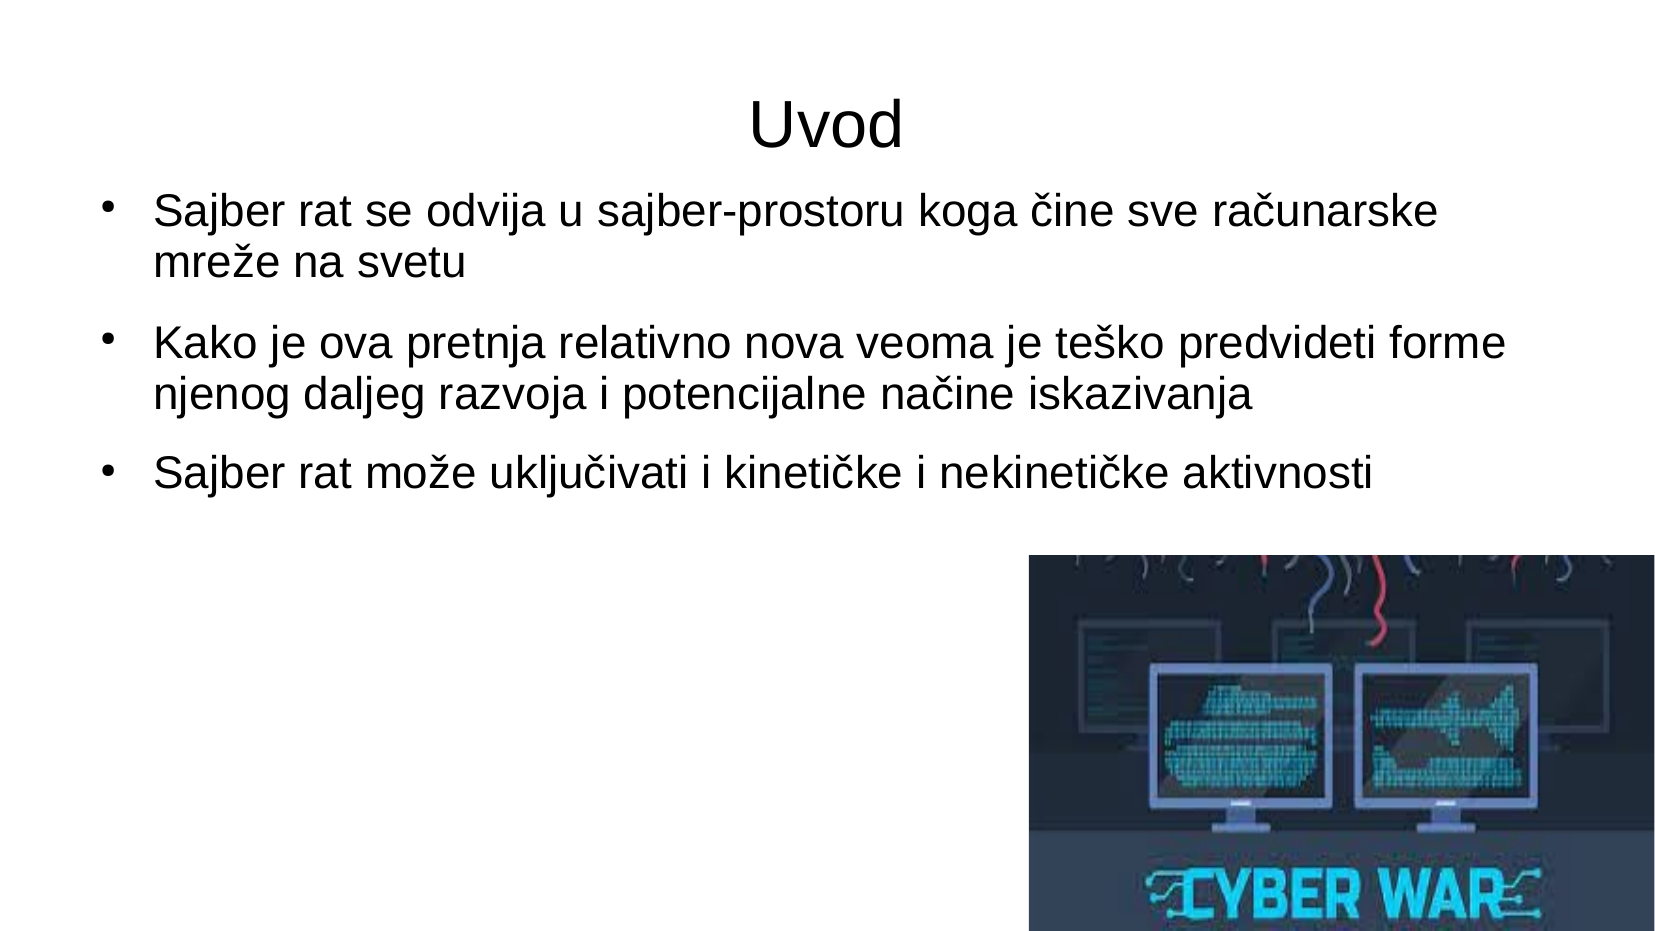

# Uvod
Sajber rat se odvija u sajber-prostoru koga čine sve računarske mreže na svetu
Kako je ova pretnja relativno nova veoma je teško predvideti forme njenog daljeg razvoja i potencijalne načine iskazivanja
Sajber rat može uključivati i kinetičke i nekinetičke aktivnosti
●
●
●